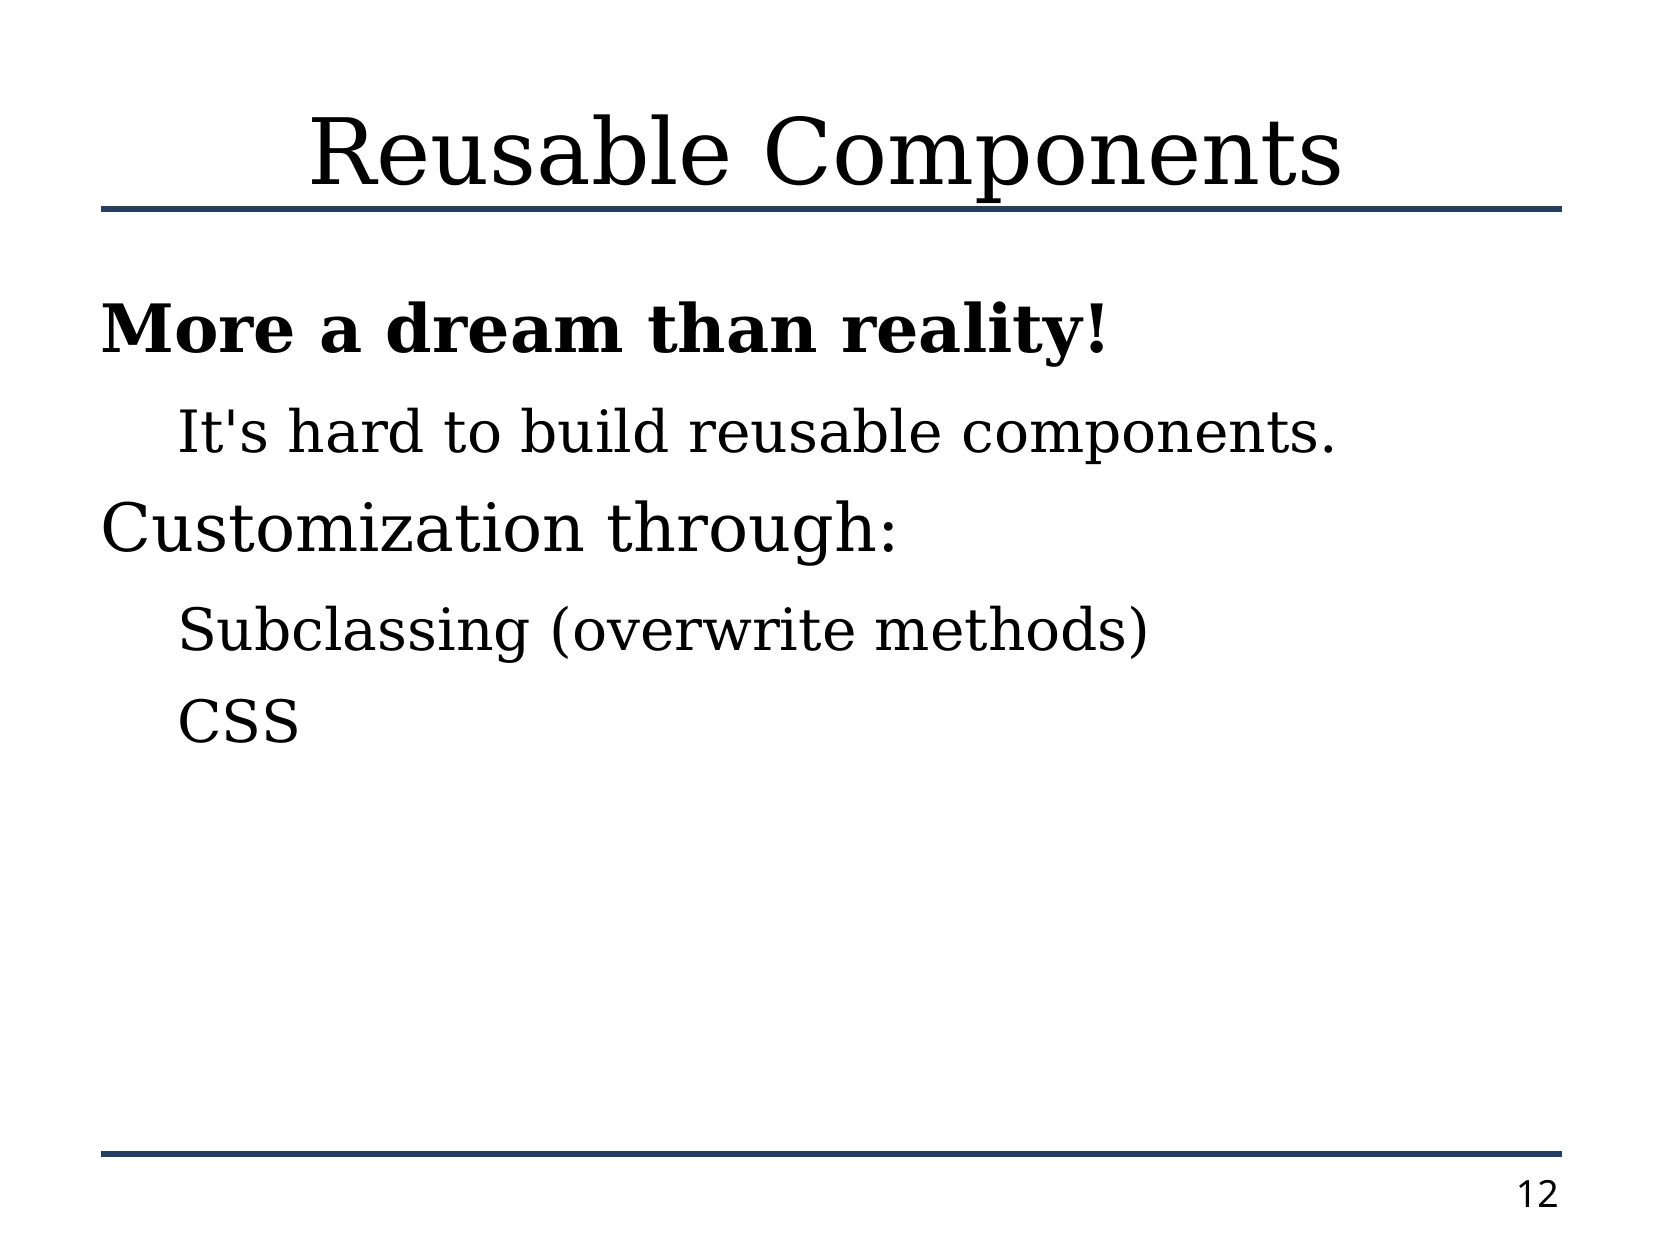

# Reusable Components
More a dream than reality!
It's hard to build reusable components.
Customization through:
Subclassing (overwrite methods)
CSS